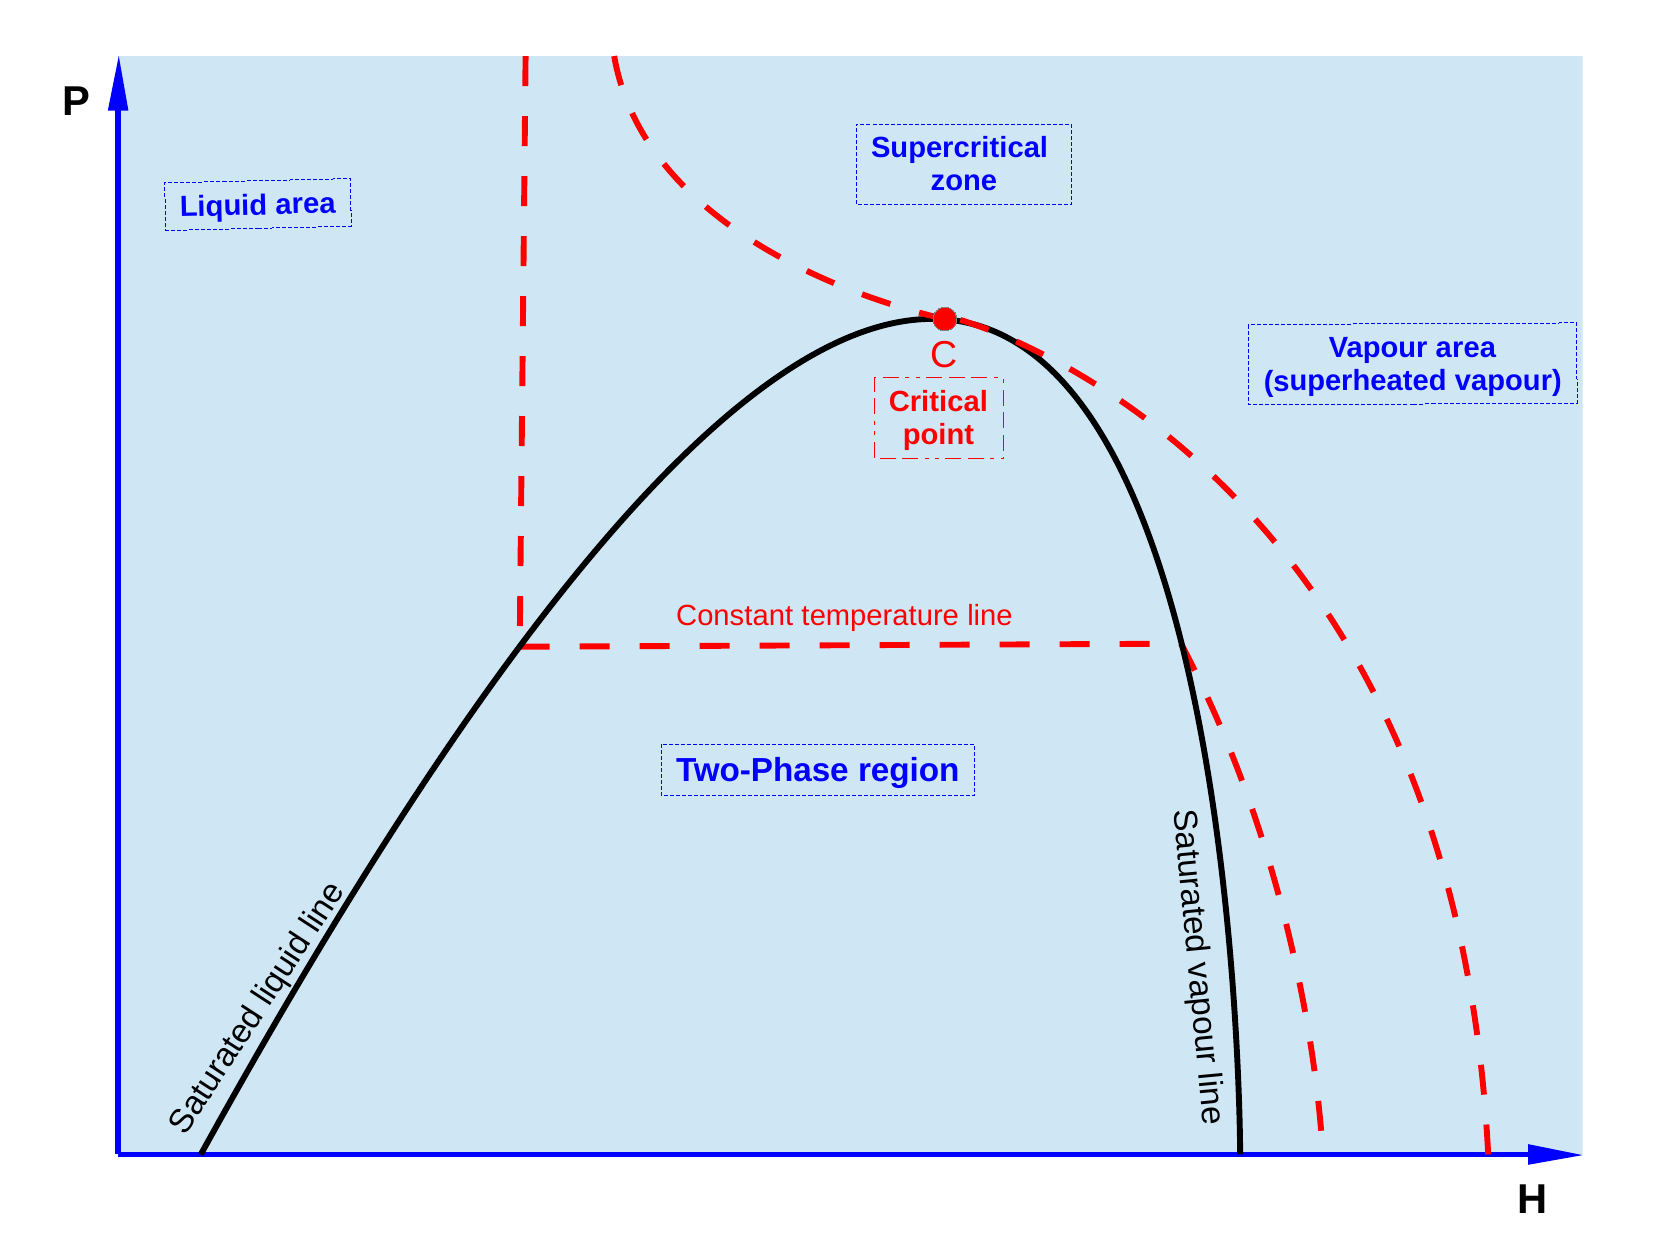

P
Supercritical
zone
Liquid area
Vapour area
(superheated vapour)
C
Critical
point
Constant temperature line
Two-Phase region
Saturated vapour line
Saturated liquid line
H